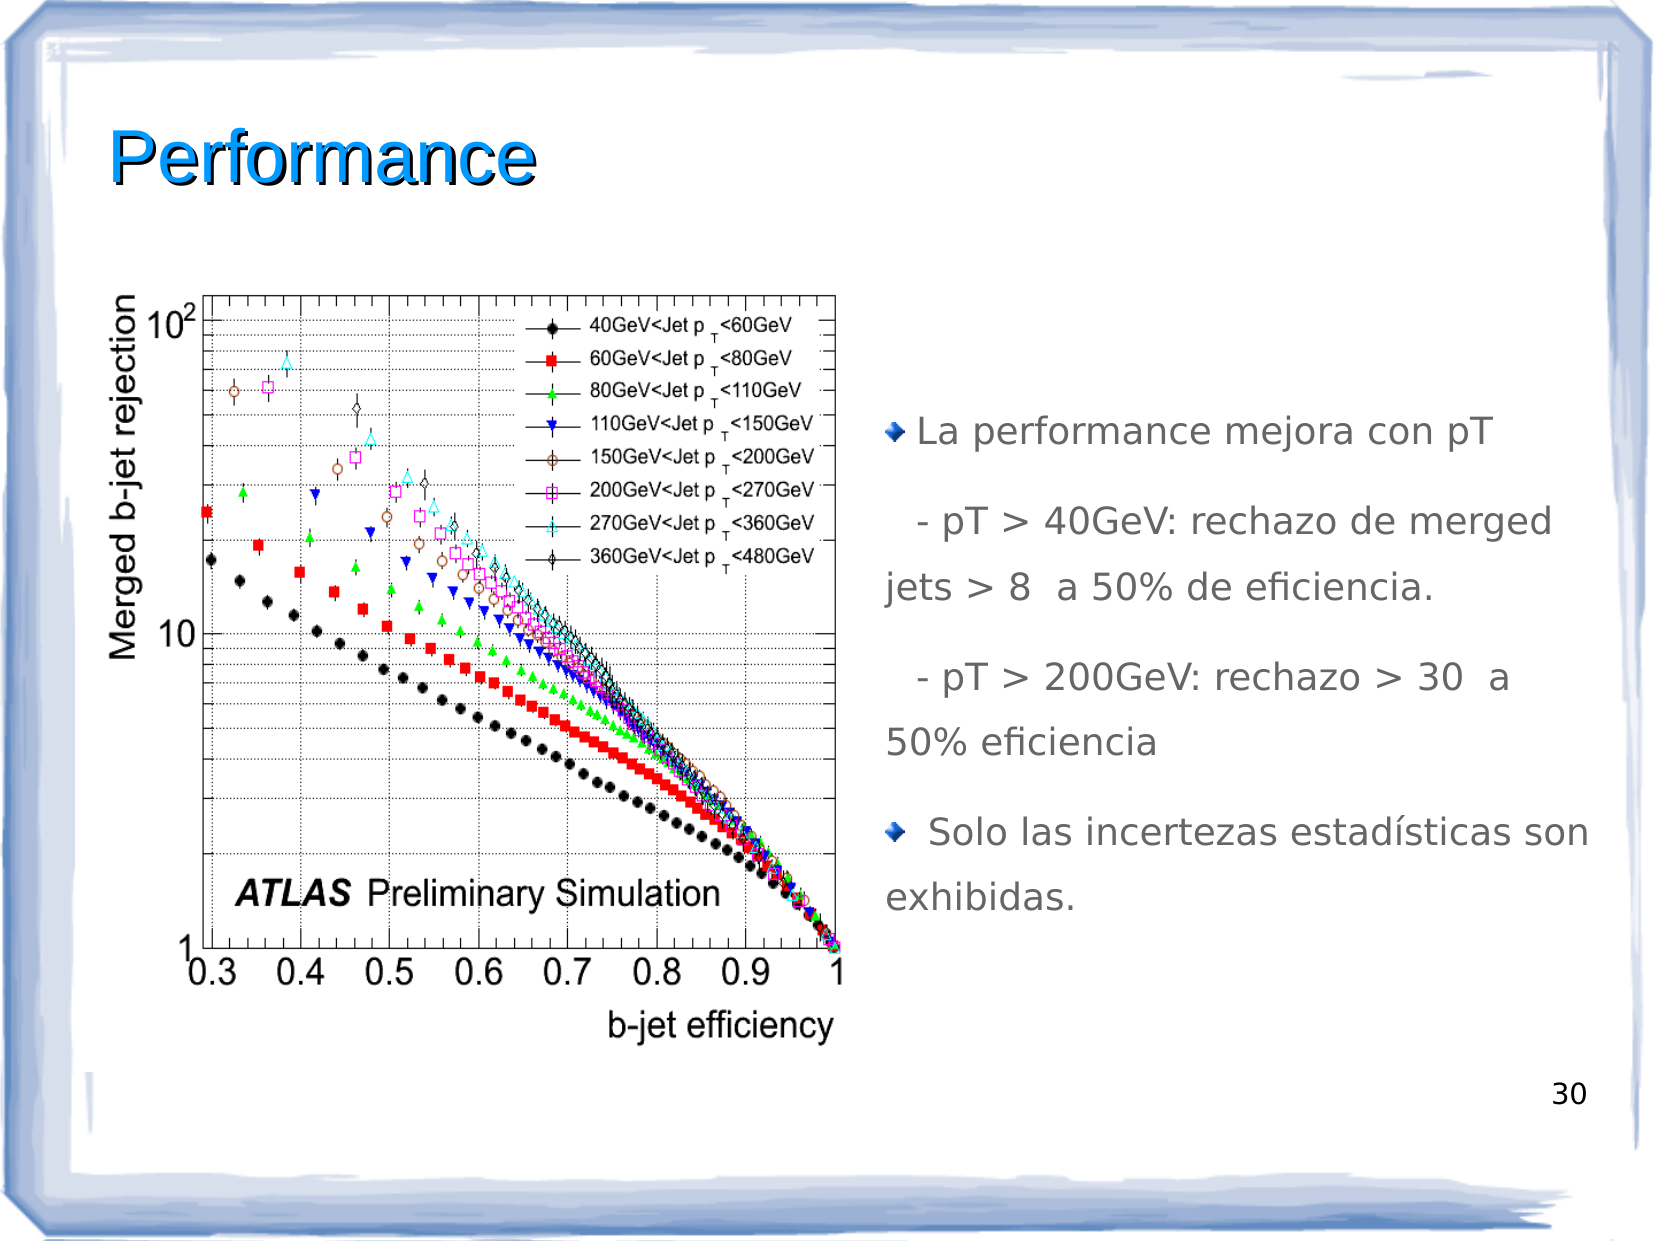

# Performance
 La performance mejora con pT
 - pT > 40GeV: rechazo de merged jets > 8 a 50% de eficiencia.
 - pT > 200GeV: rechazo > 30 a 50% eficiencia
 Solo las incertezas estadísticas son exhibidas.
30